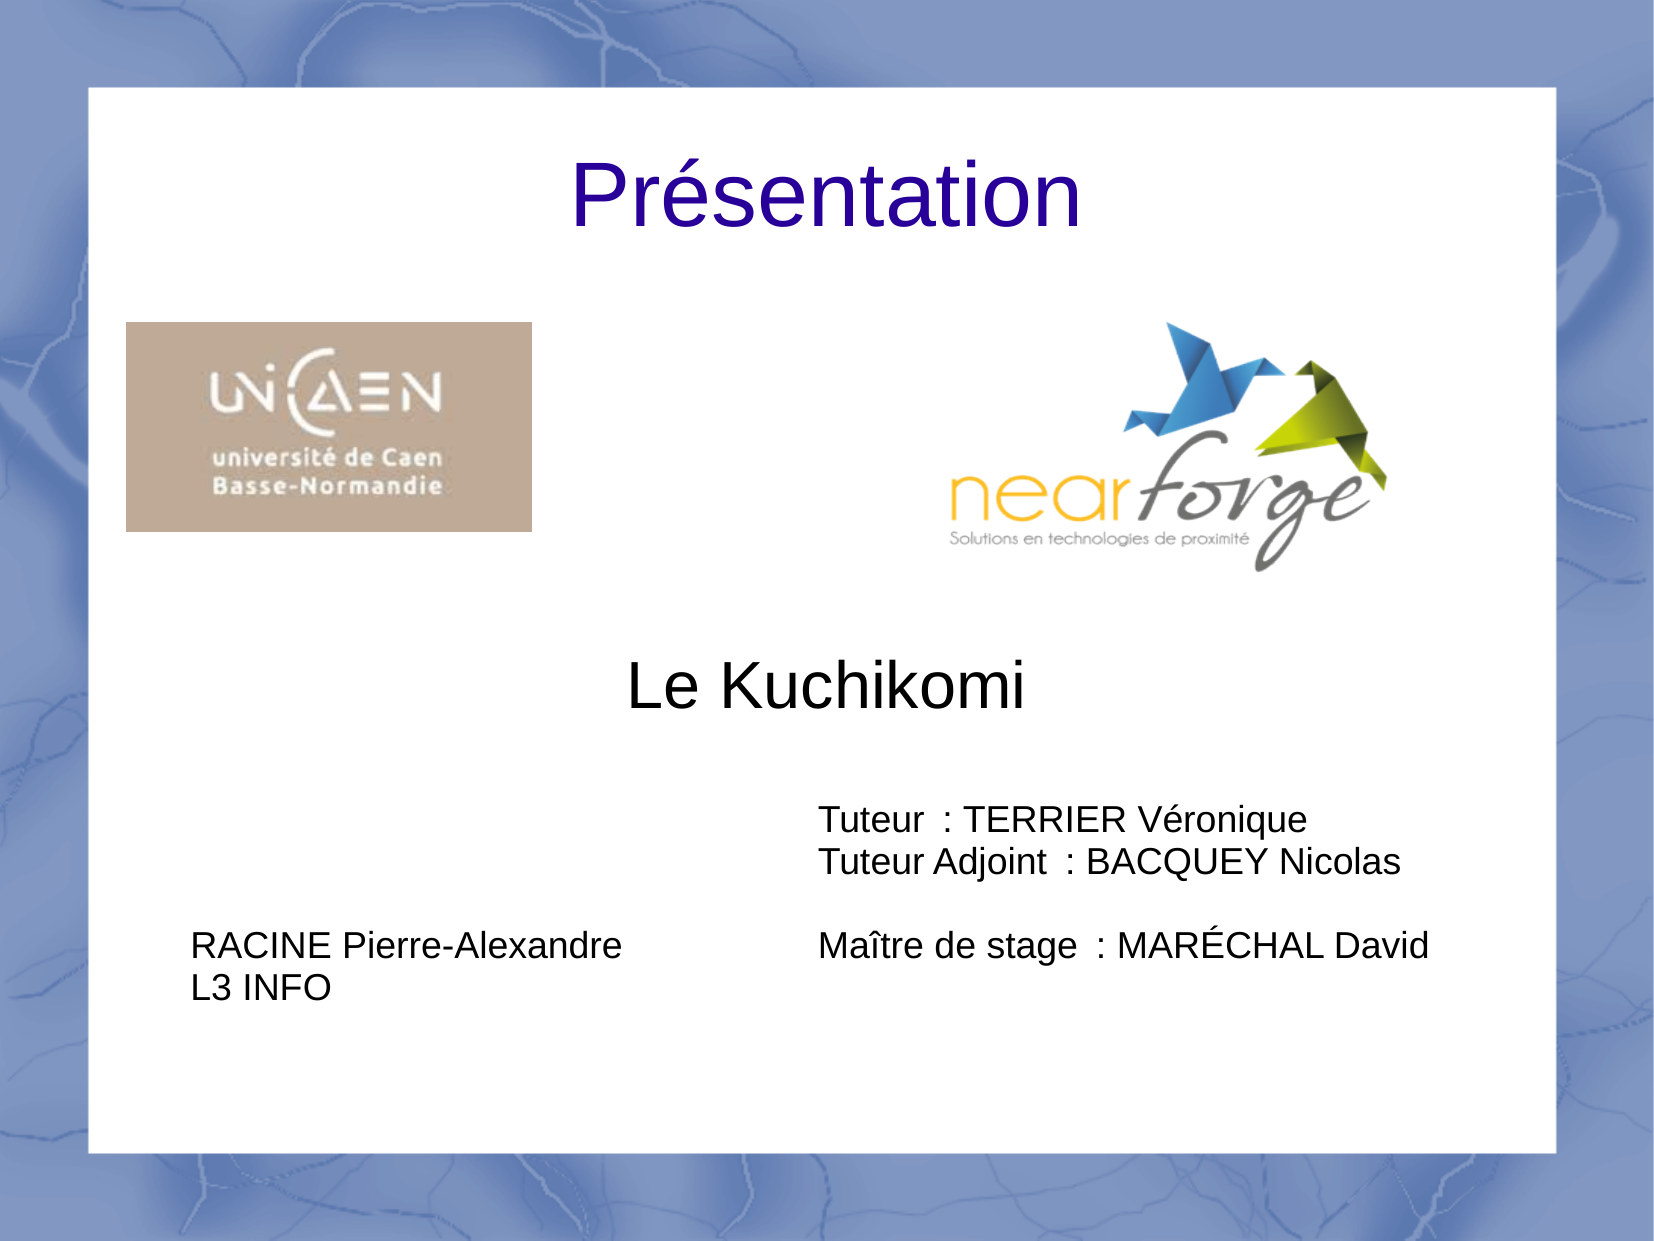

# Présentation
Le Kuchikomi
Tuteur  : TERRIER Véronique
Tuteur Adjoint  : BACQUEY Nicolas
Maître de stage  : MARÉCHAL David
RACINE Pierre-Alexandre
L3 INFO